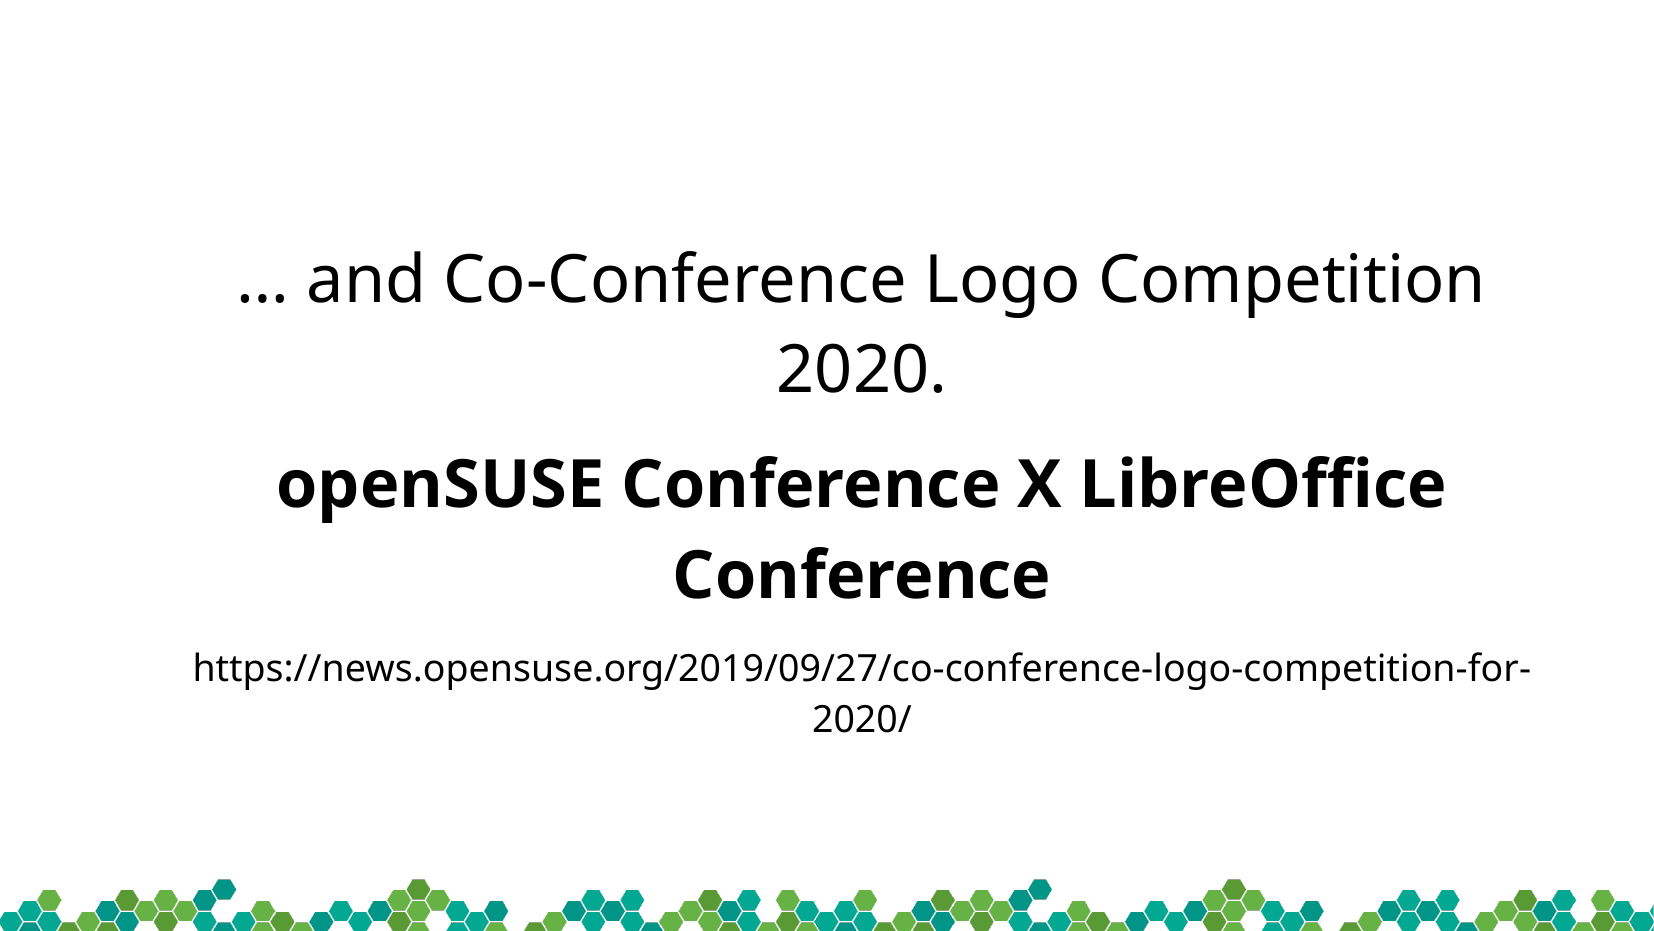

#
… and Co-Conference Logo Competition 2020.
openSUSE Conference X LibreOffice Conference
https://news.opensuse.org/2019/09/27/co-conference-logo-competition-for-2020/